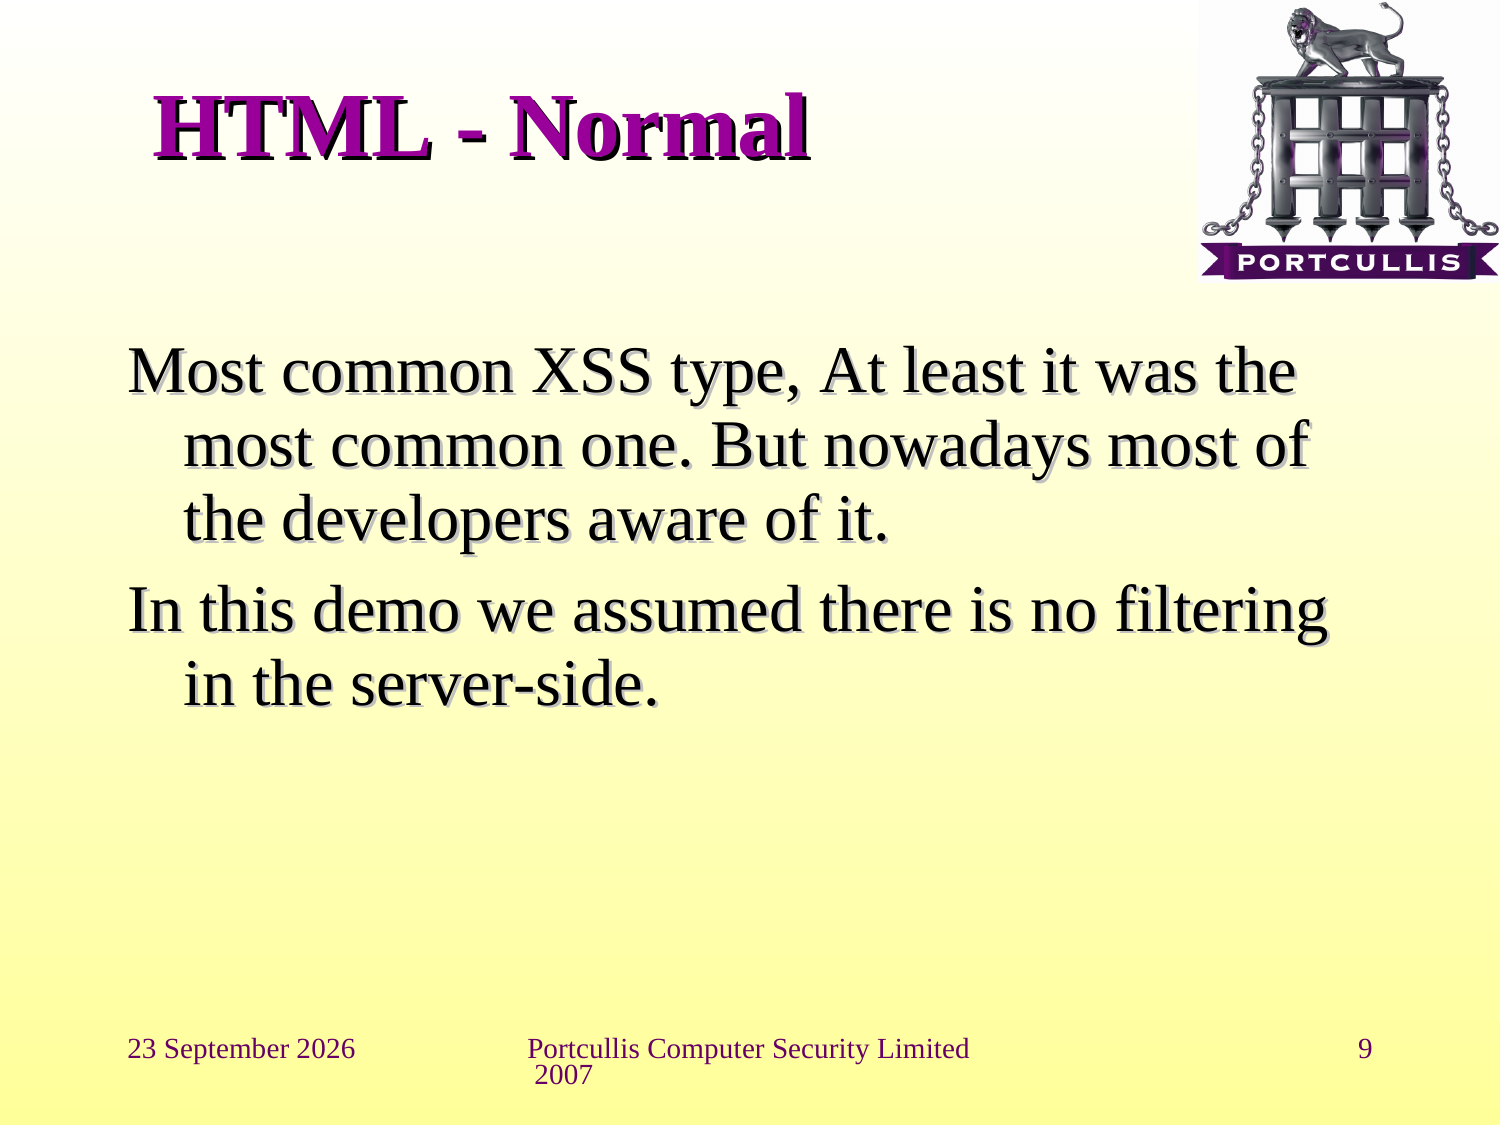

# HTML - Normal
Most common XSS type, At least it was the most common one. But nowadays most of the developers aware of it.
In this demo we assumed there is no filtering in the server-side.
Portcullis Computer Security Limited 2007
9